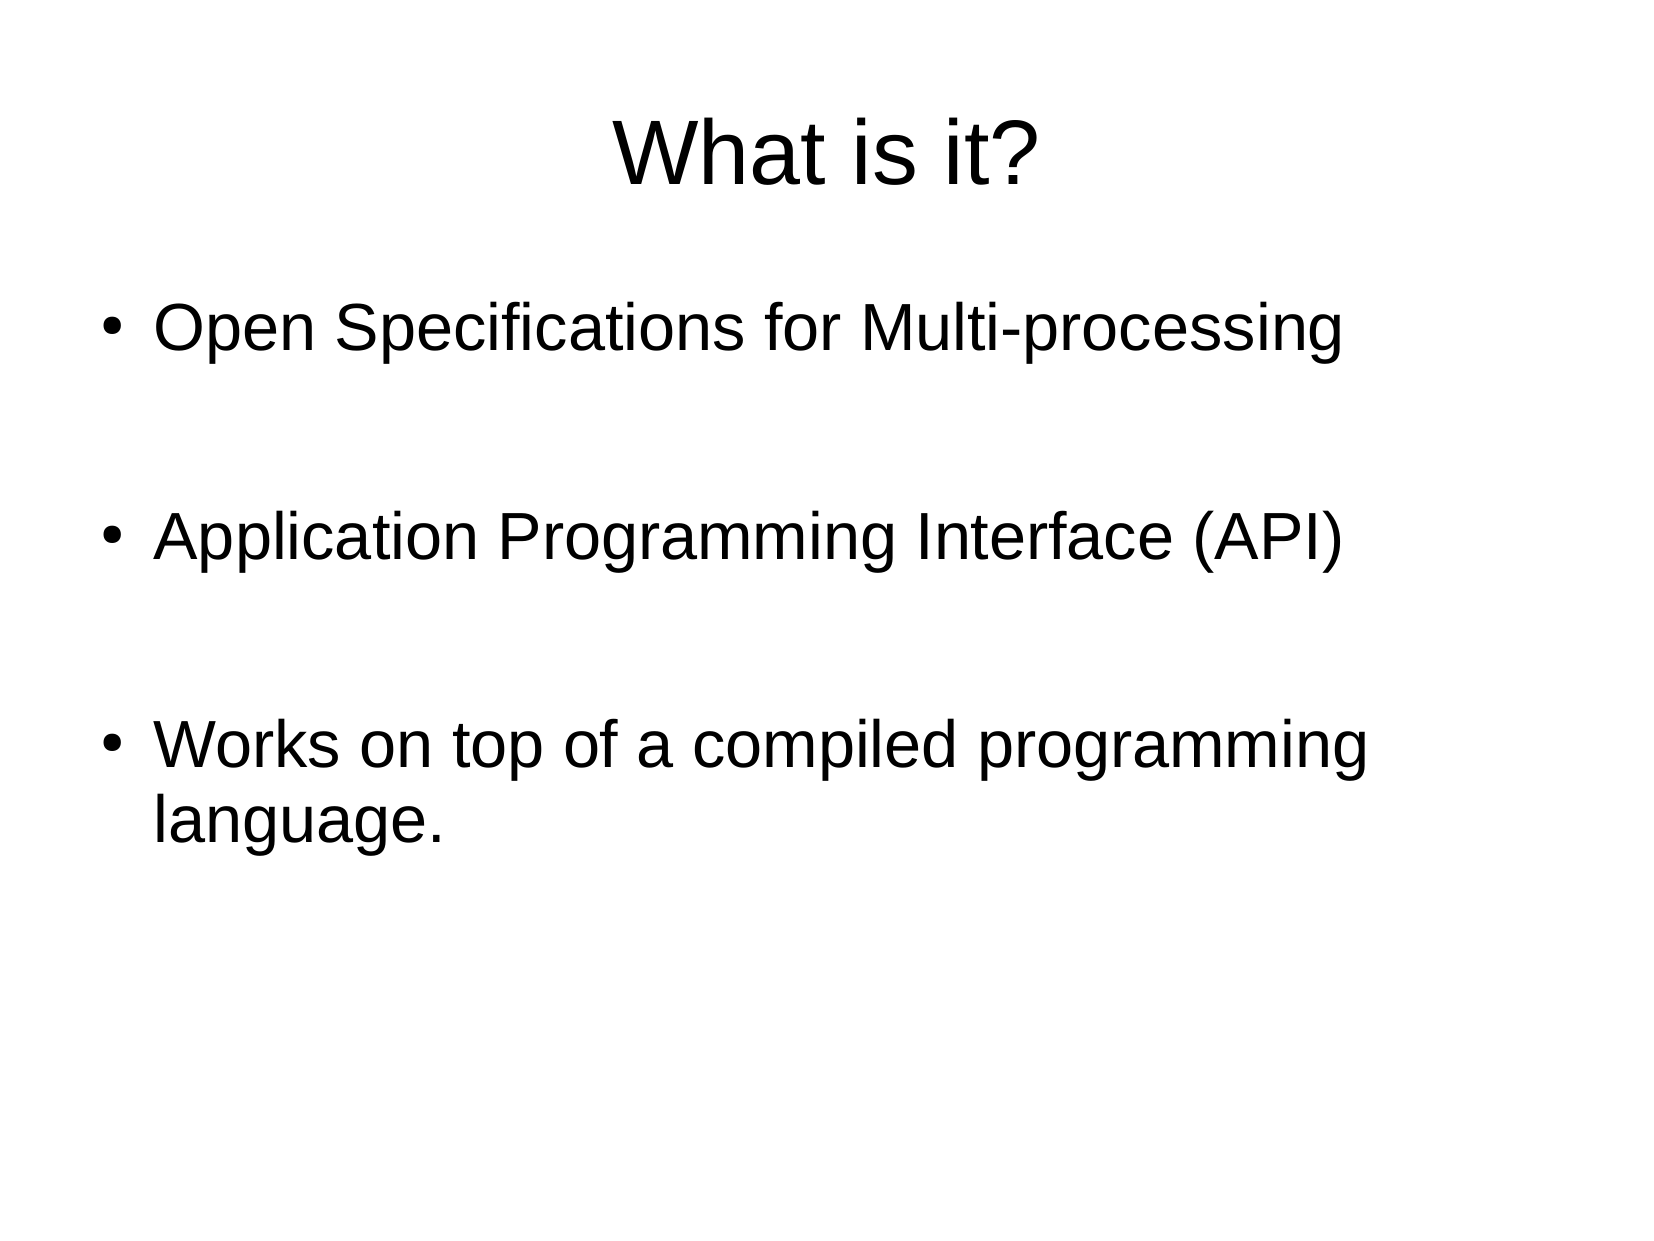

# What is it?
Open Specifications for Multi-processing
Application Programming Interface (API)
Works on top of a compiled programming language.